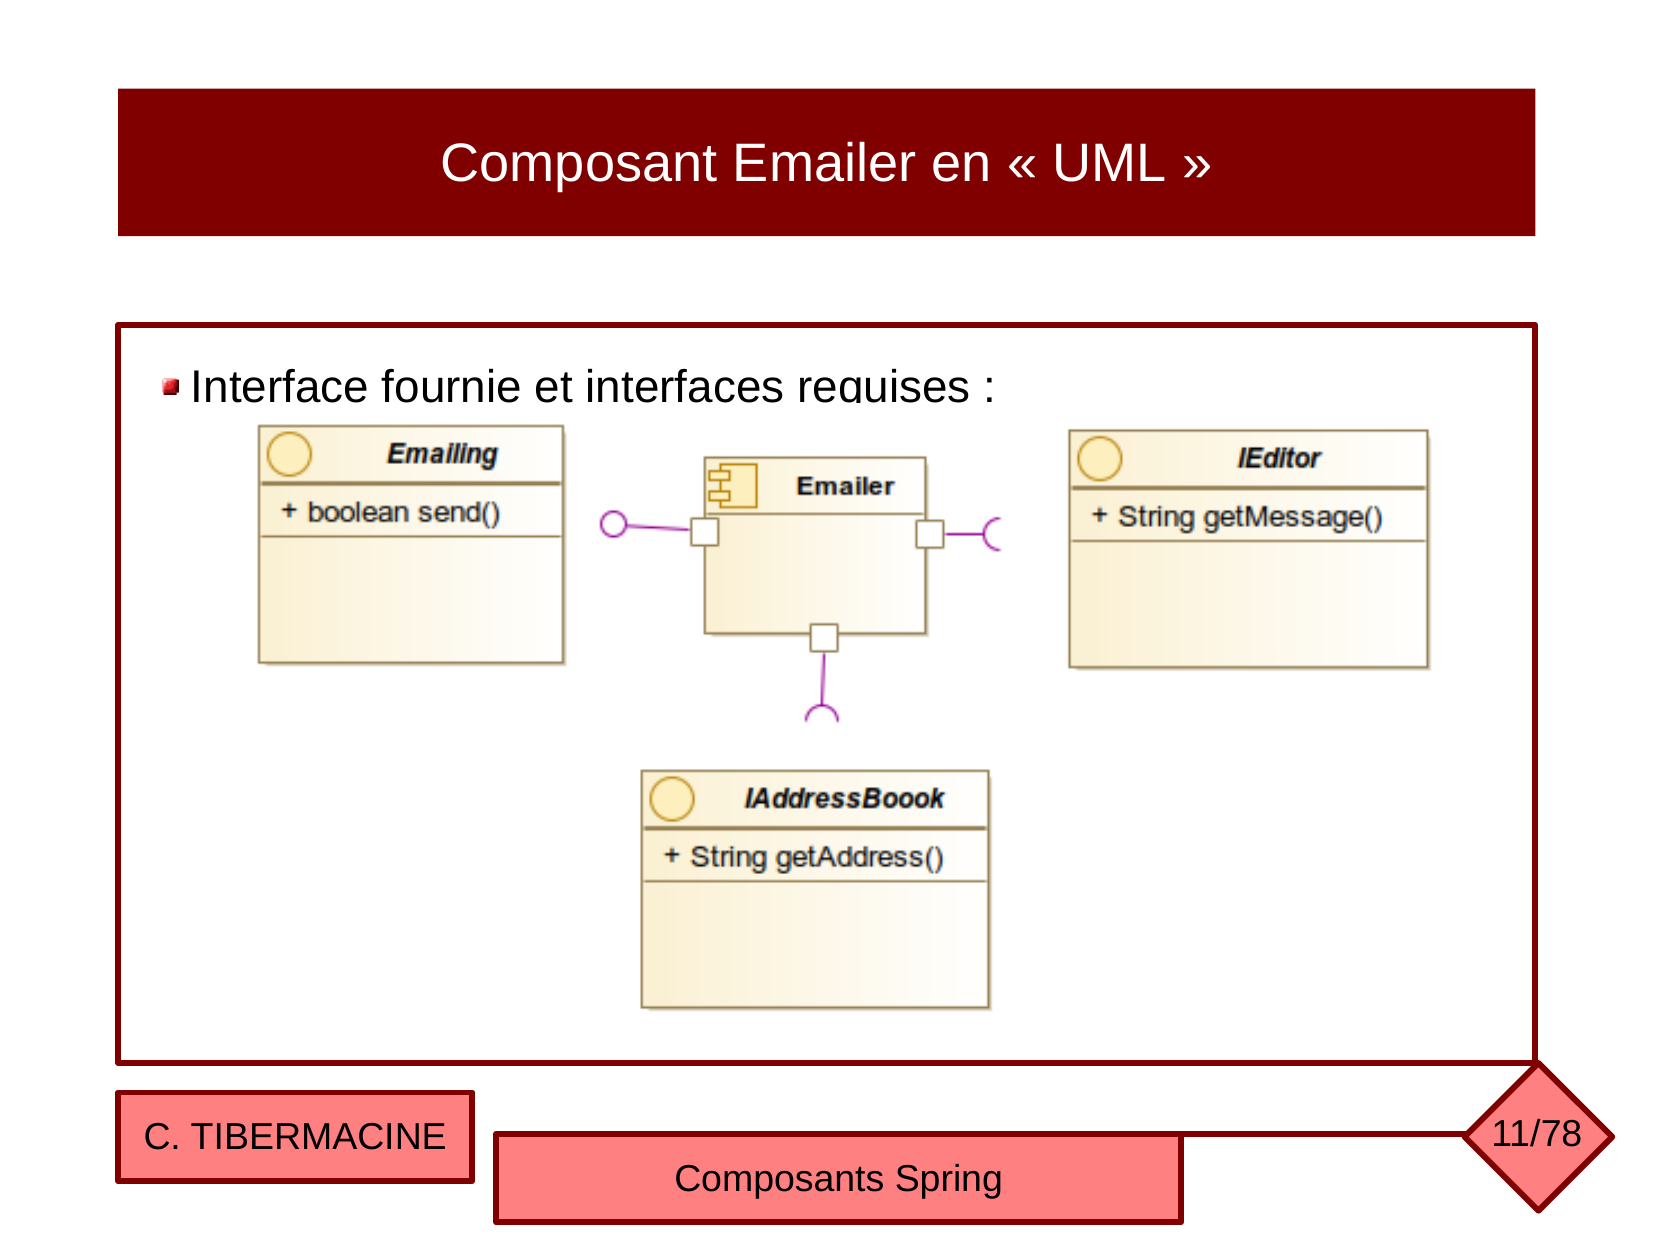

Composant Emailer en « UML »
 Interface fournie et interfaces requises :
C. TIBERMACINE
Composants Spring